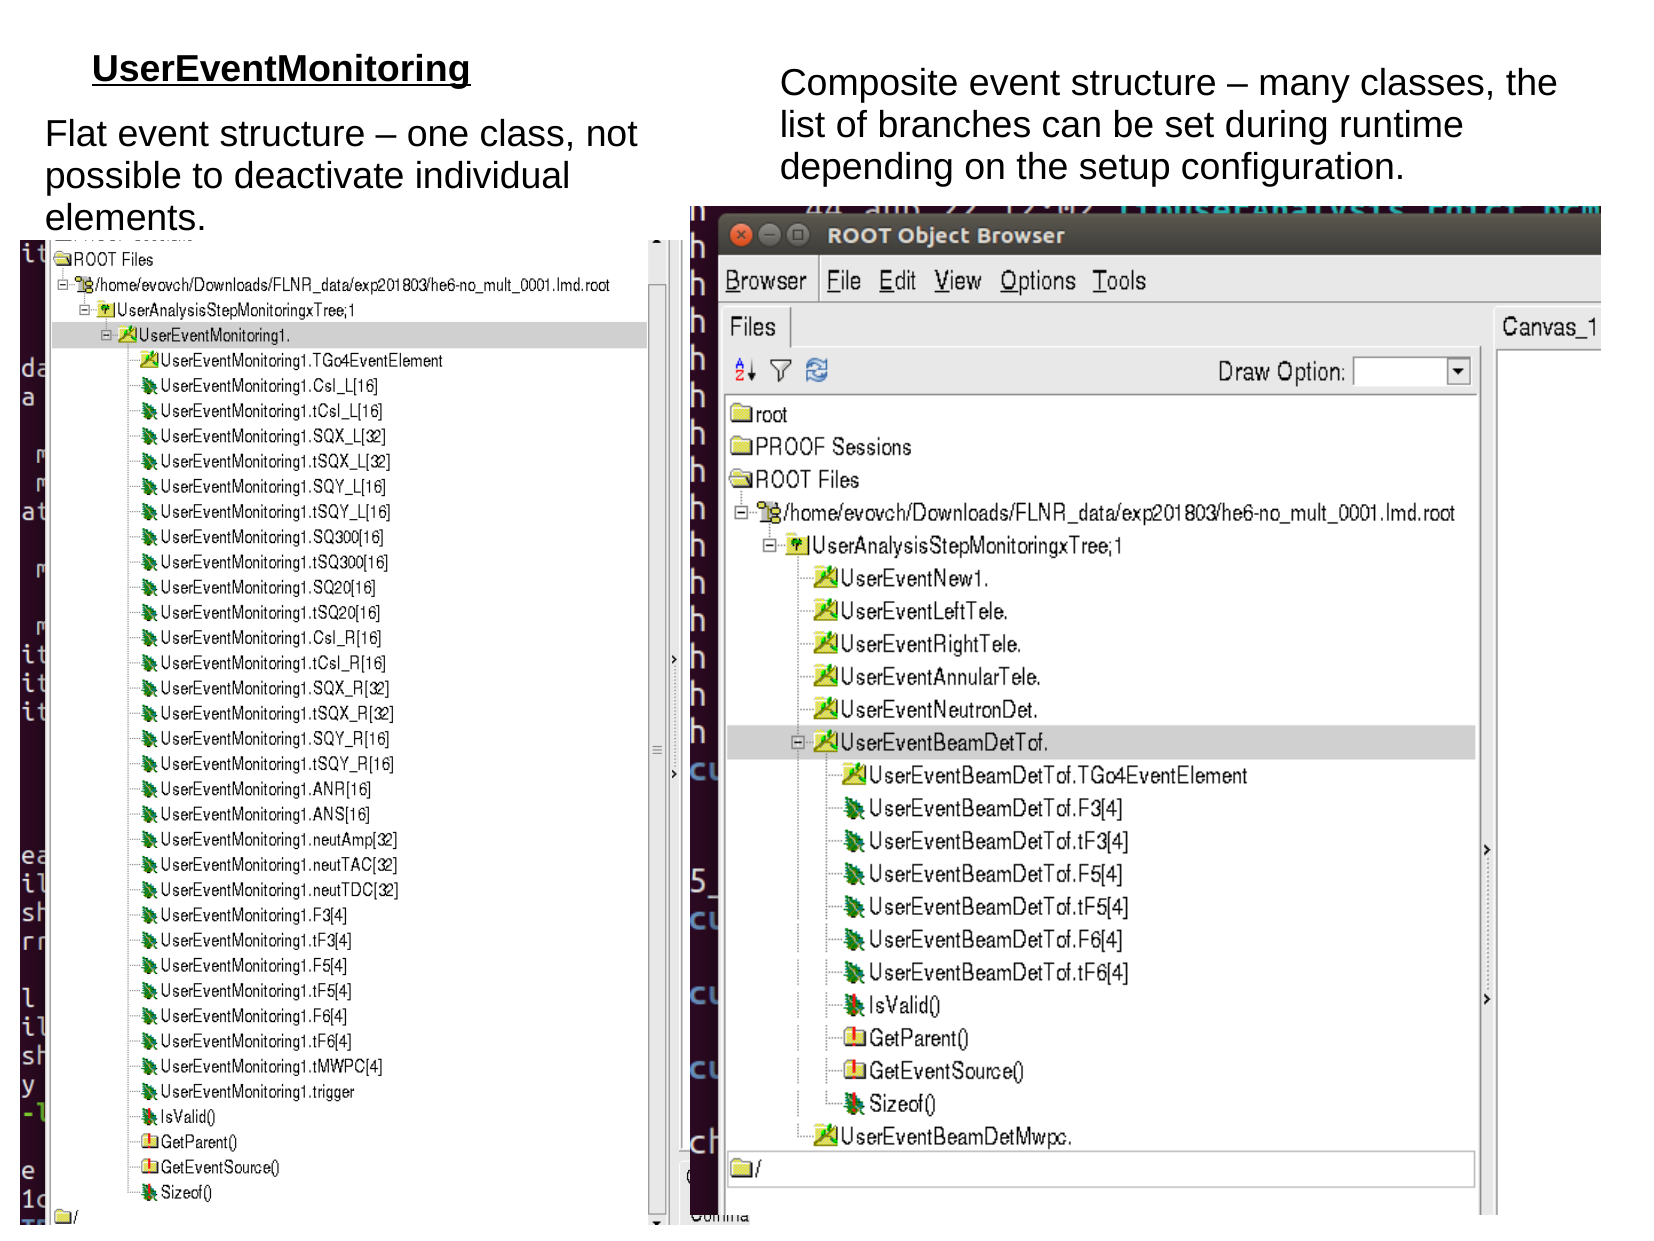

UserEventMonitoring
Composite event structure – many classes, the list of branches can be set during runtime depending on the setup configuration.
Flat event structure – one class, not possible to deactivate individual elements.